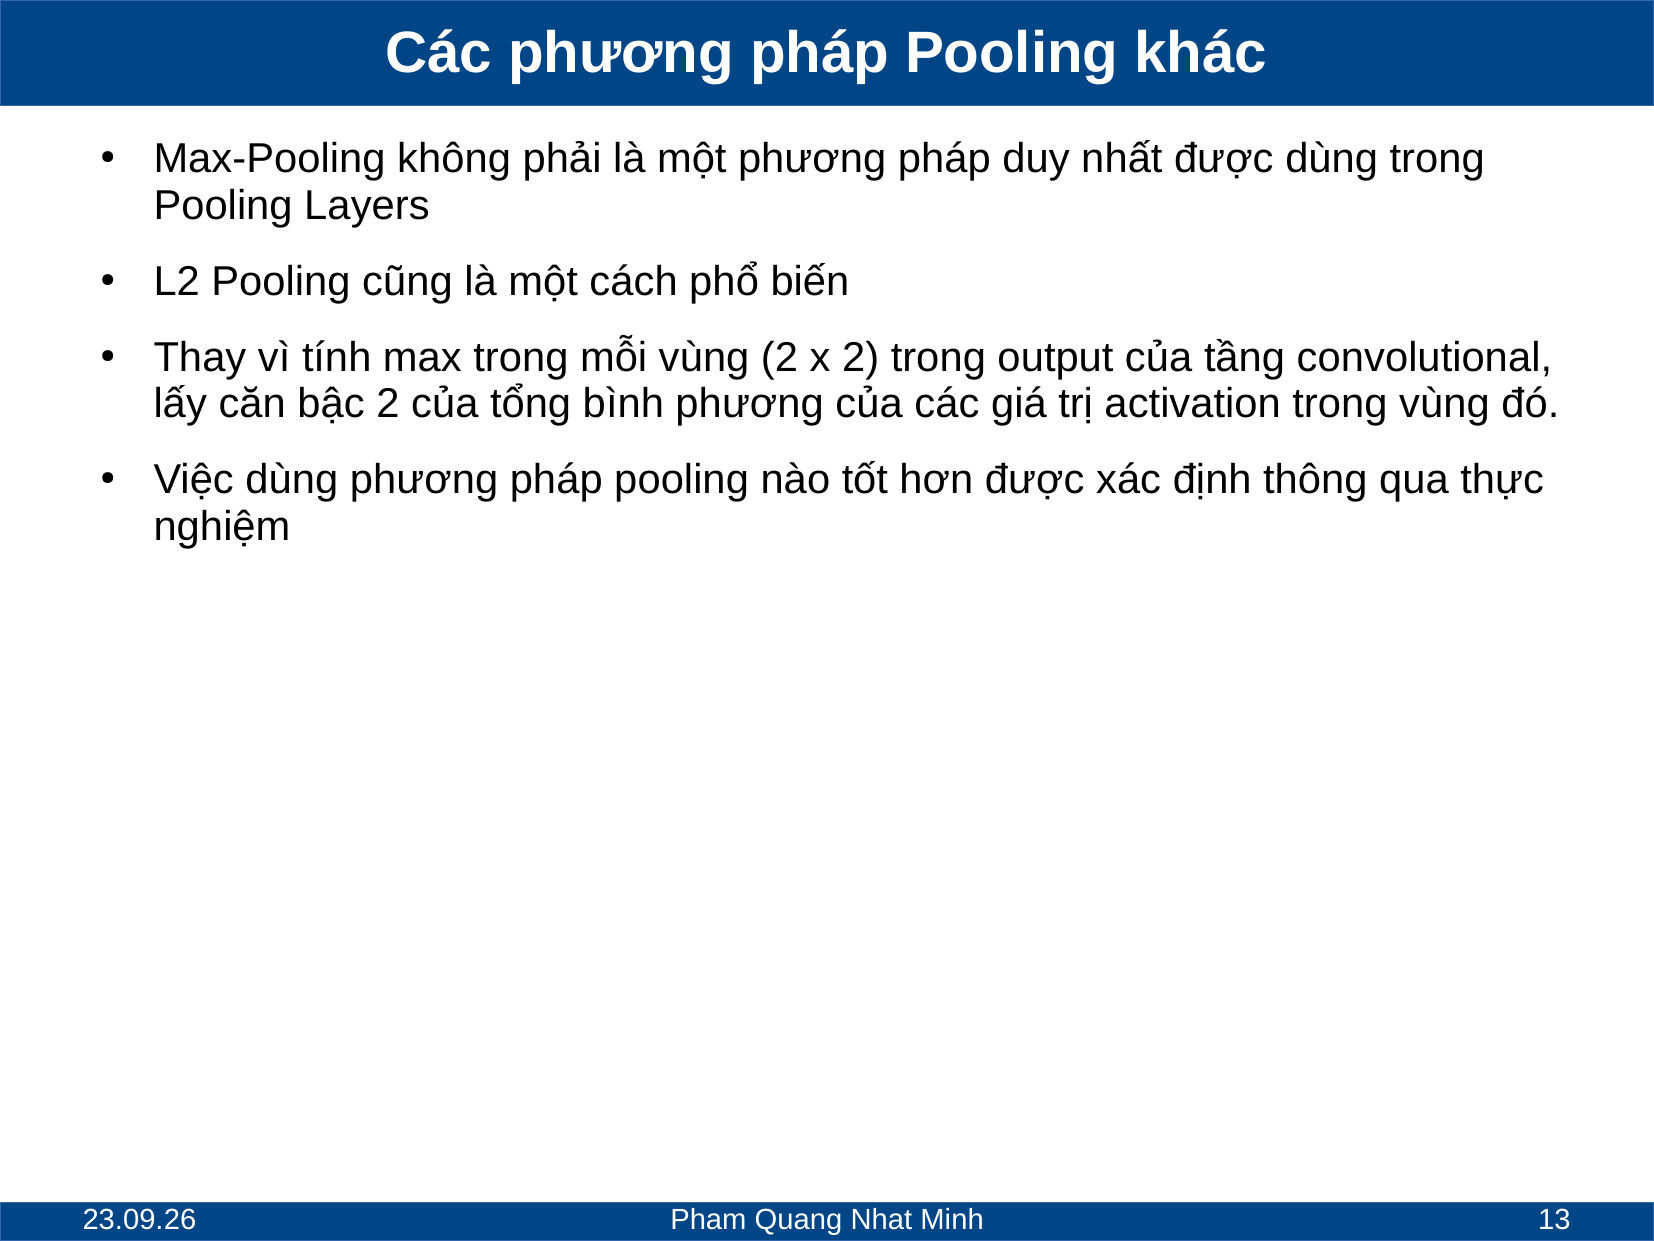

# Các phương pháp Pooling khác
Max-Pooling không phải là một phương pháp duy nhất được dùng trong Pooling Layers
L2 Pooling cũng là một cách phổ biến
Thay vì tính max trong mỗi vùng (2 x 2) trong output của tầng convolutional, lấy căn bậc 2 của tổng bình phương của các giá trị activation trong vùng đó.
Việc dùng phương pháp pooling nào tốt hơn được xác định thông qua thực nghiệm
Pham Quang Nhat Minh
13